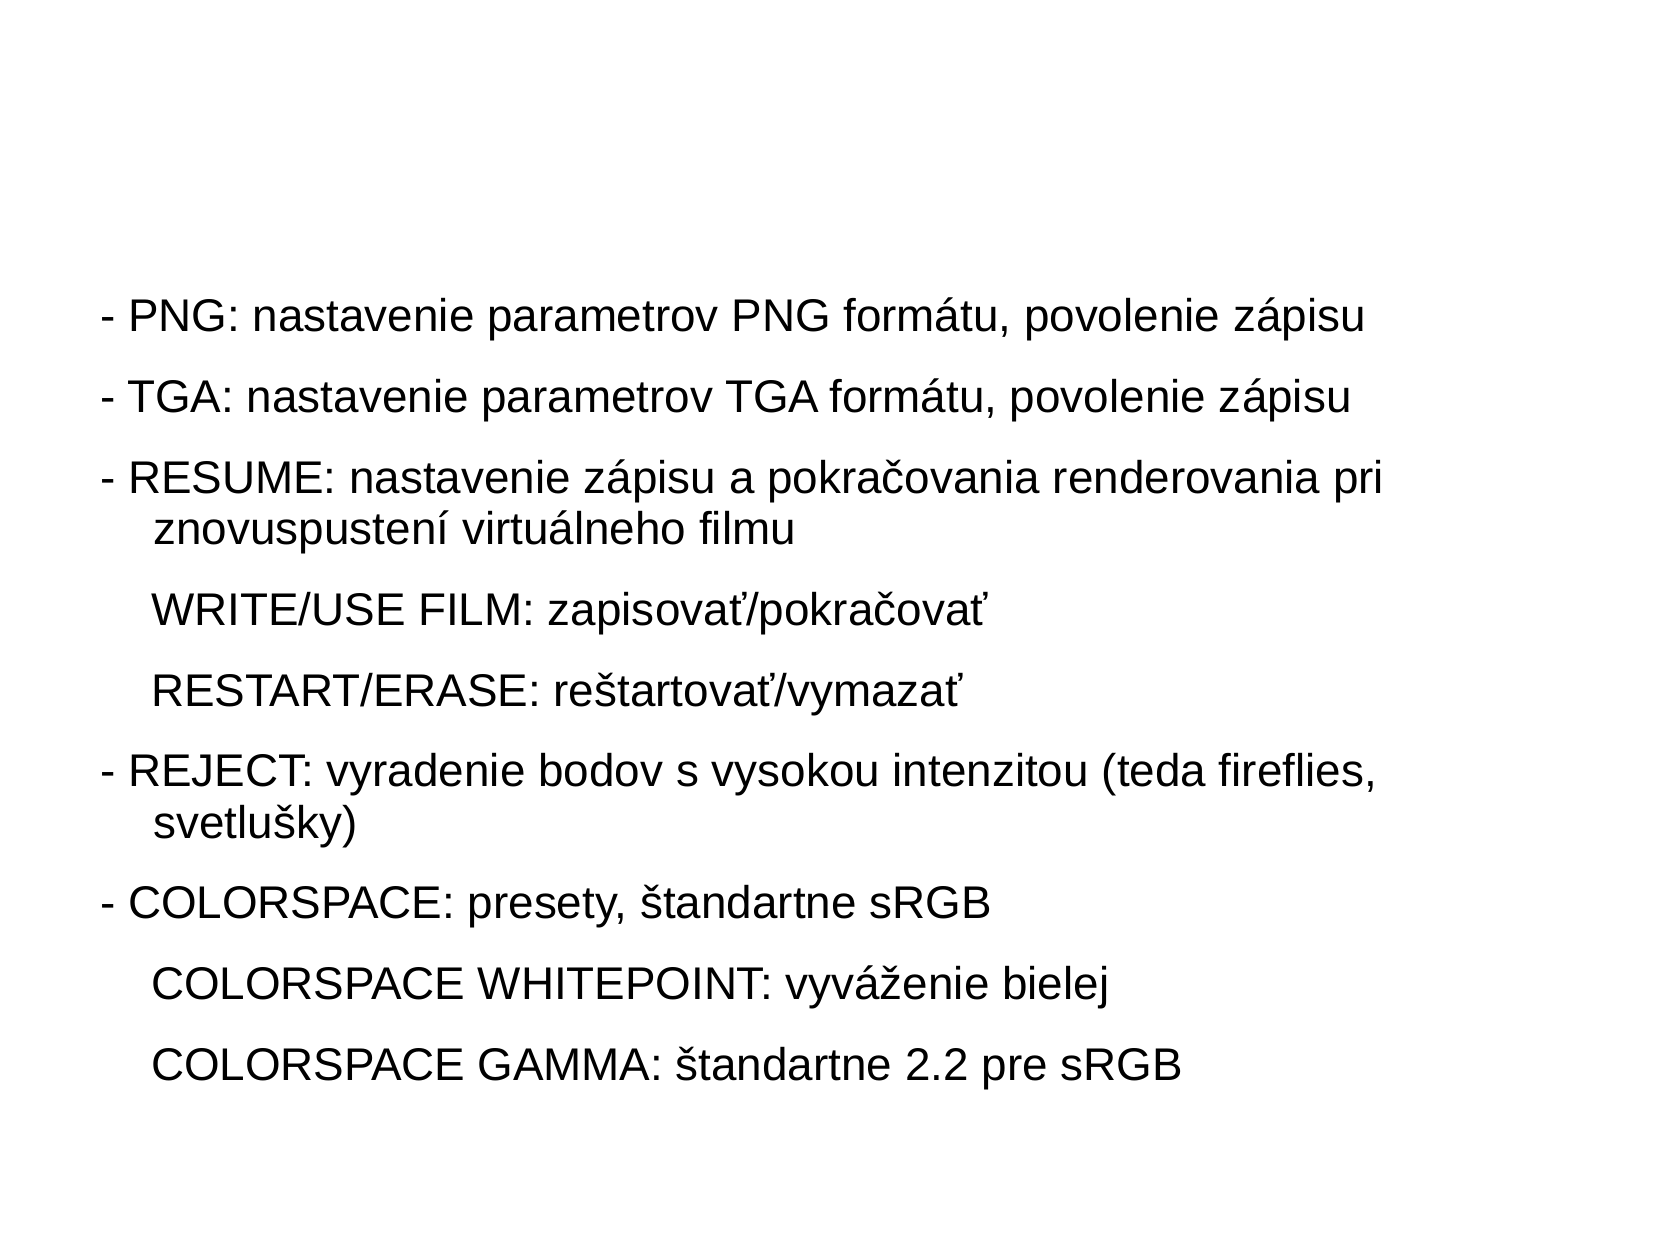

#
- PNG: nastavenie parametrov PNG formátu, povolenie zápisu
- TGA: nastavenie parametrov TGA formátu, povolenie zápisu
- RESUME: nastavenie zápisu a pokračovania renderovania pri znovuspustení virtuálneho filmu
 WRITE/USE FILM: zapisovať/pokračovať
 RESTART/ERASE: reštartovať/vymazať
- REJECT: vyradenie bodov s vysokou intenzitou (teda fireflies, svetlušky)
- COLORSPACE: presety, štandartne sRGB
 COLORSPACE WHITEPOINT: vyváženie bielej
 COLORSPACE GAMMA: štandartne 2.2 pre sRGB